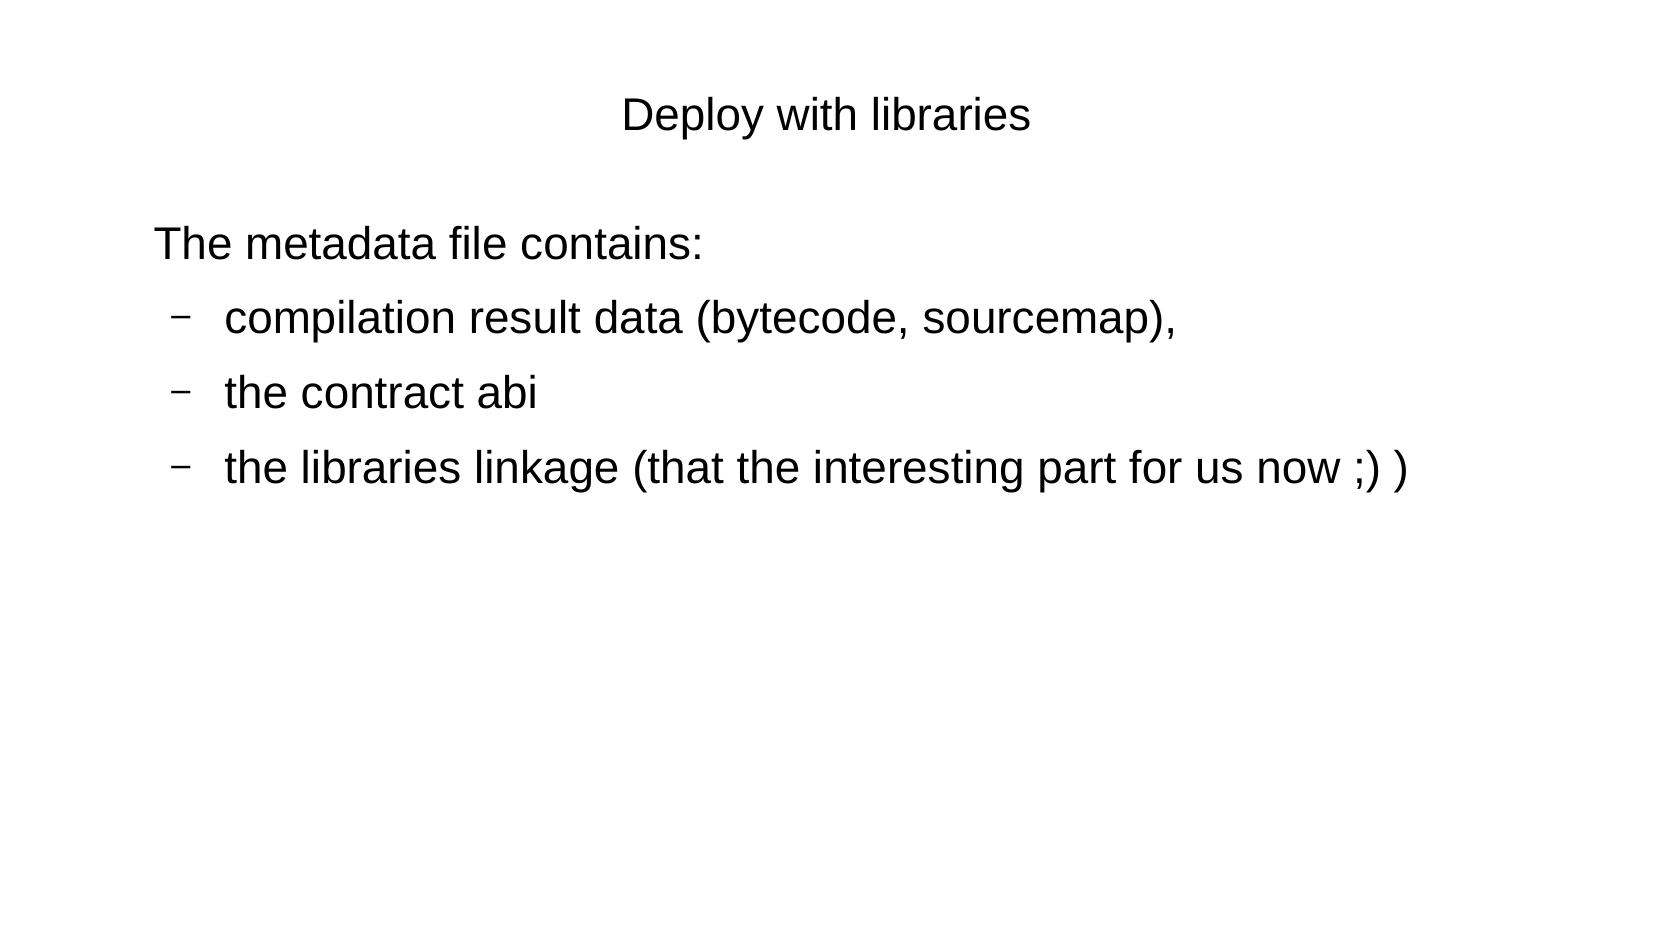

Deploy with libraries
# The metadata file contains:
compilation result data (bytecode, sourcemap),
the contract abi
the libraries linkage (that the interesting part for us now ;) )